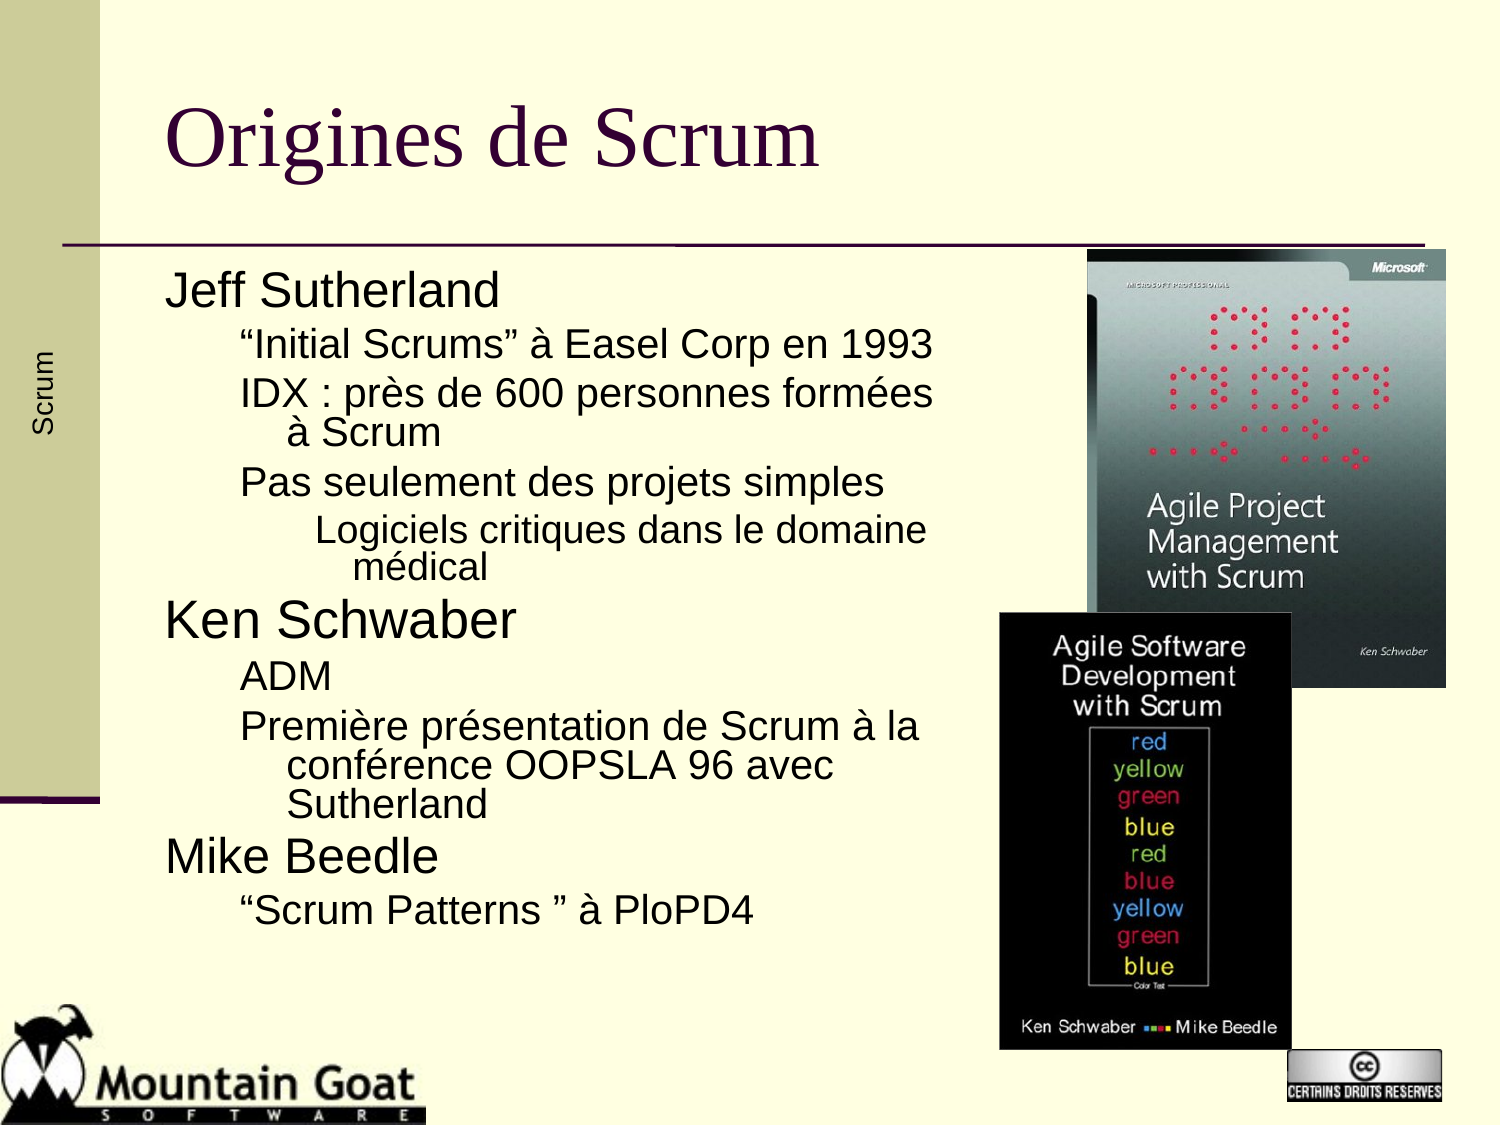

# Origines de Scrum
Jeff Sutherland
“Initial Scrums” à Easel Corp en 1993
IDX : près de 600 personnes formées à Scrum
Pas seulement des projets simples
Logiciels critiques dans le domaine médical
Ken Schwaber
ADM
Première présentation de Scrum à la conférence OOPSLA 96 avec Sutherland
Mike Beedle
“Scrum Patterns ” à PloPD4
Scrum